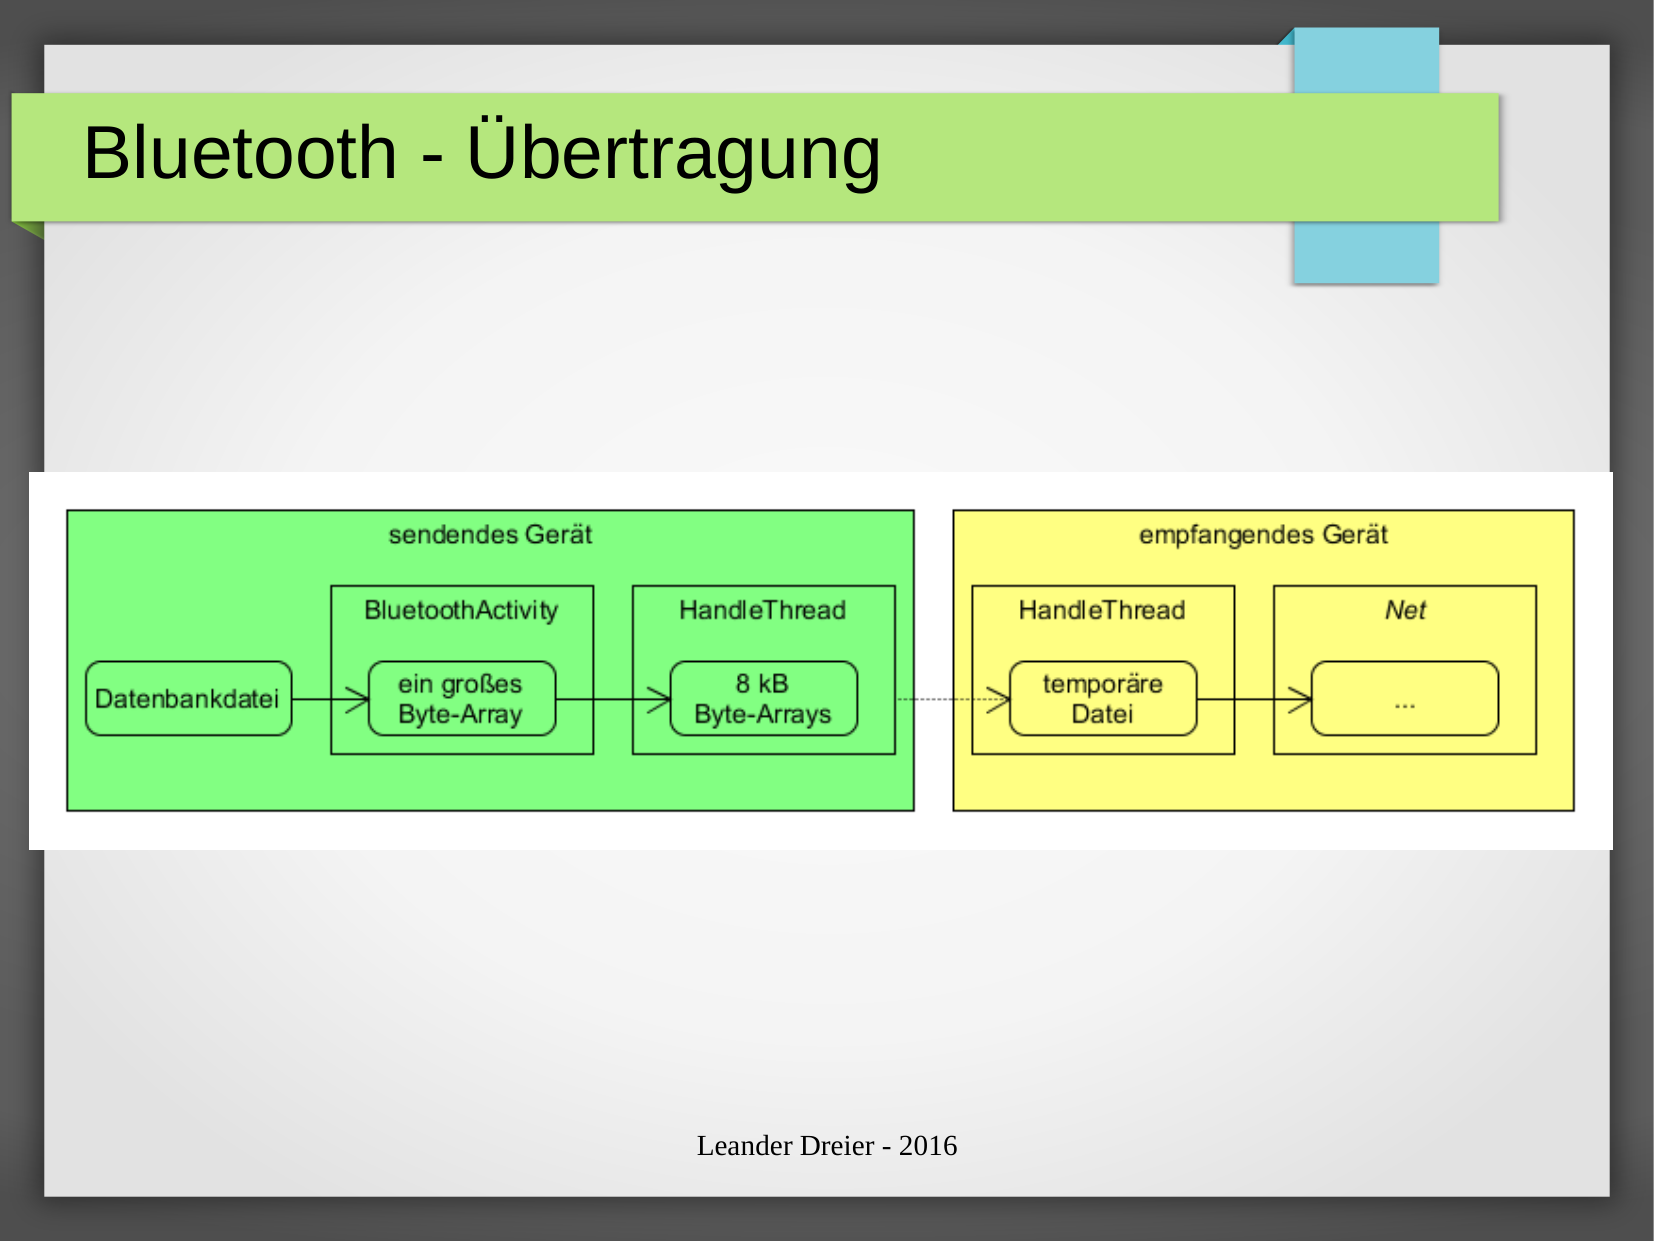

# Bluetooth - Übertragung
Leander Dreier - 2016